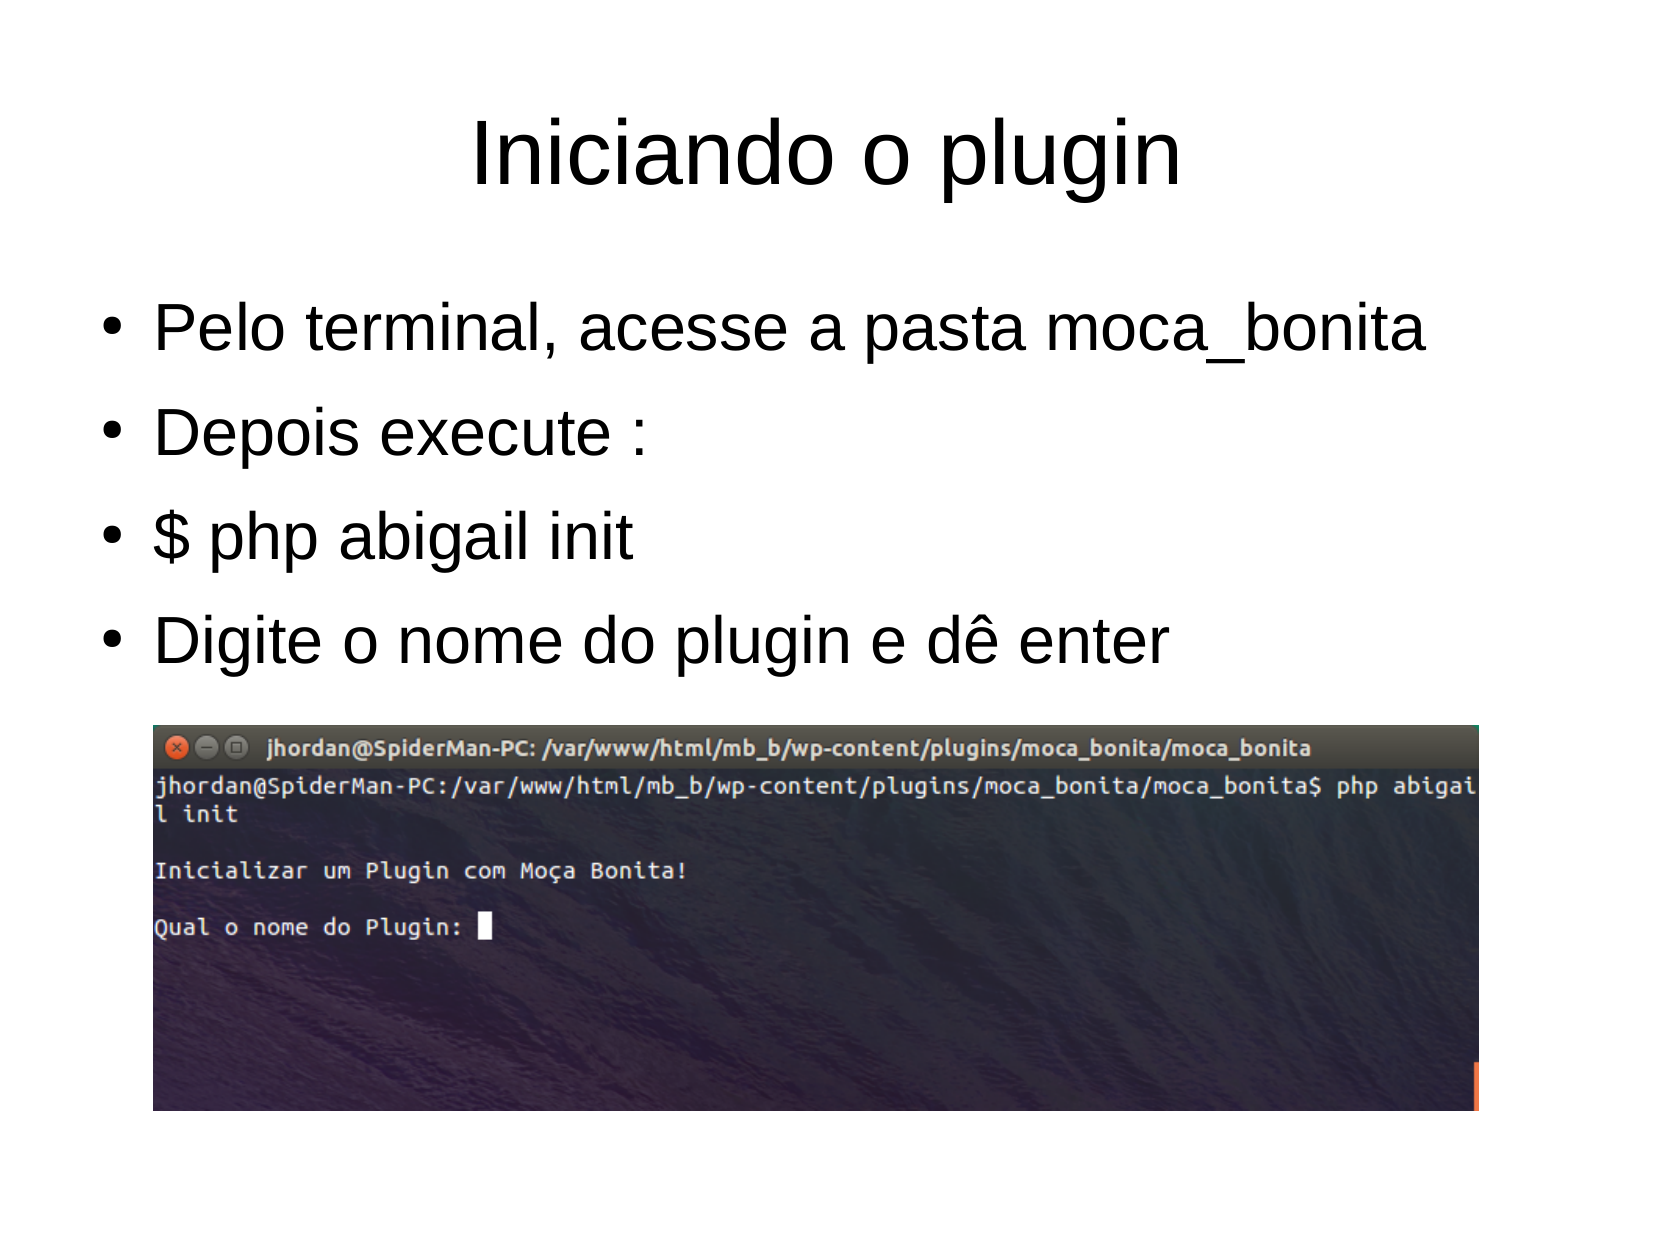

# Iniciando o plugin
Pelo terminal, acesse a pasta moca_bonita
Depois execute :
$ php abigail init
Digite o nome do plugin e dê enter